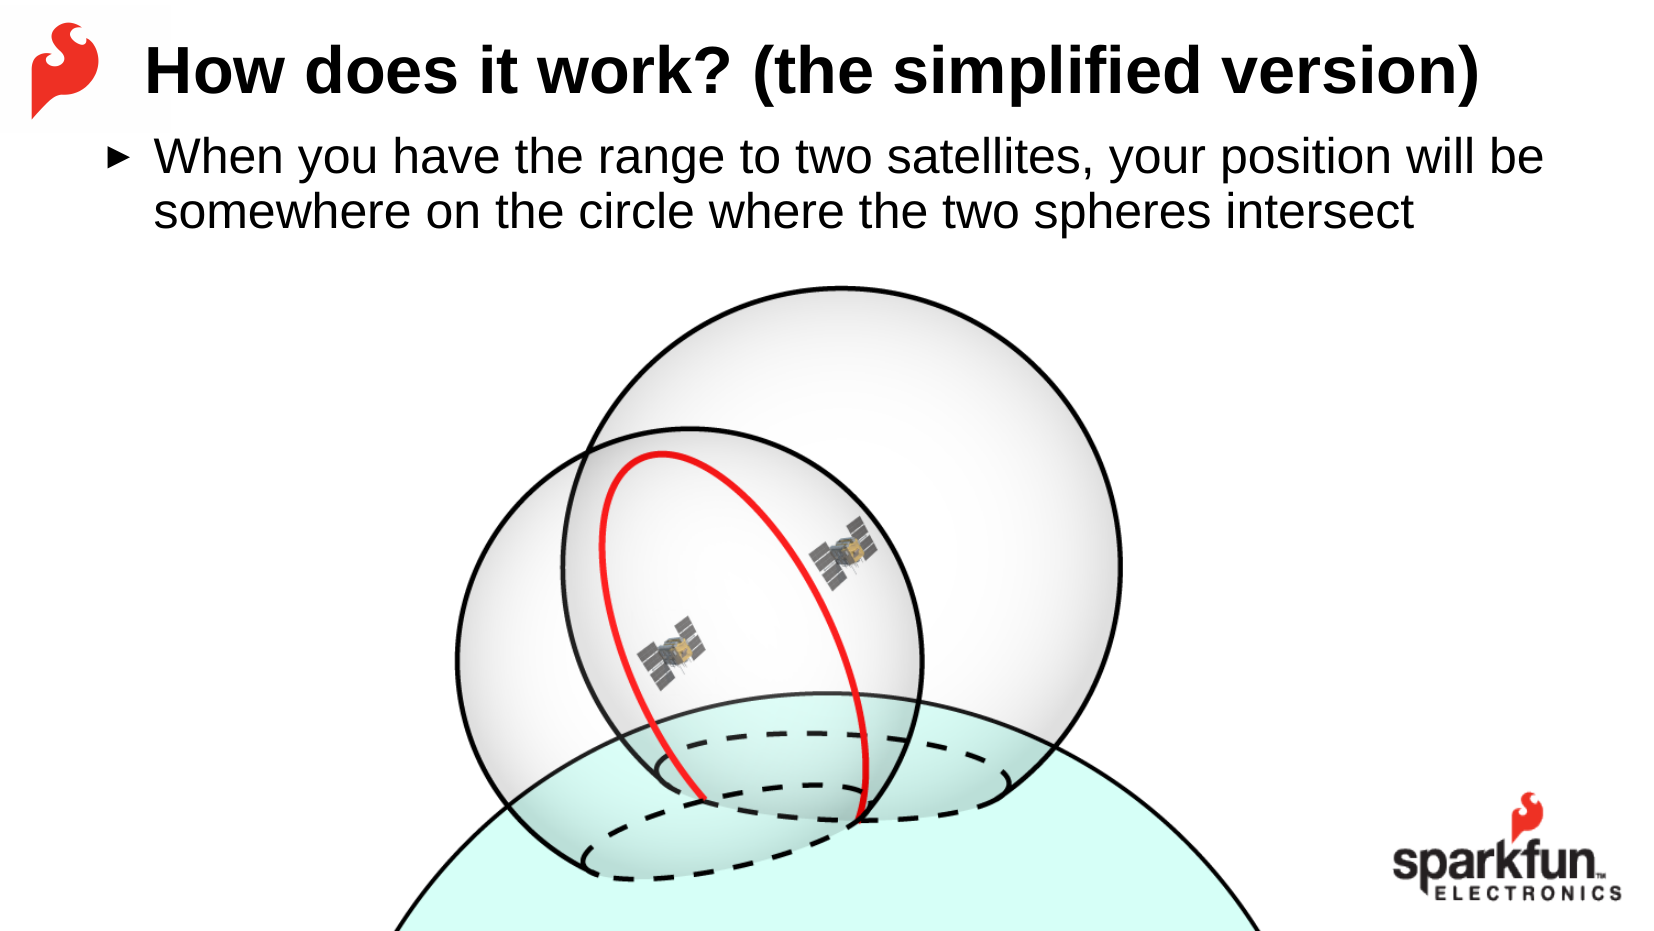

# How does it work? (the simplified version)
When you have the range to two satellites, your position will be somewhere on the circle where the two spheres intersect